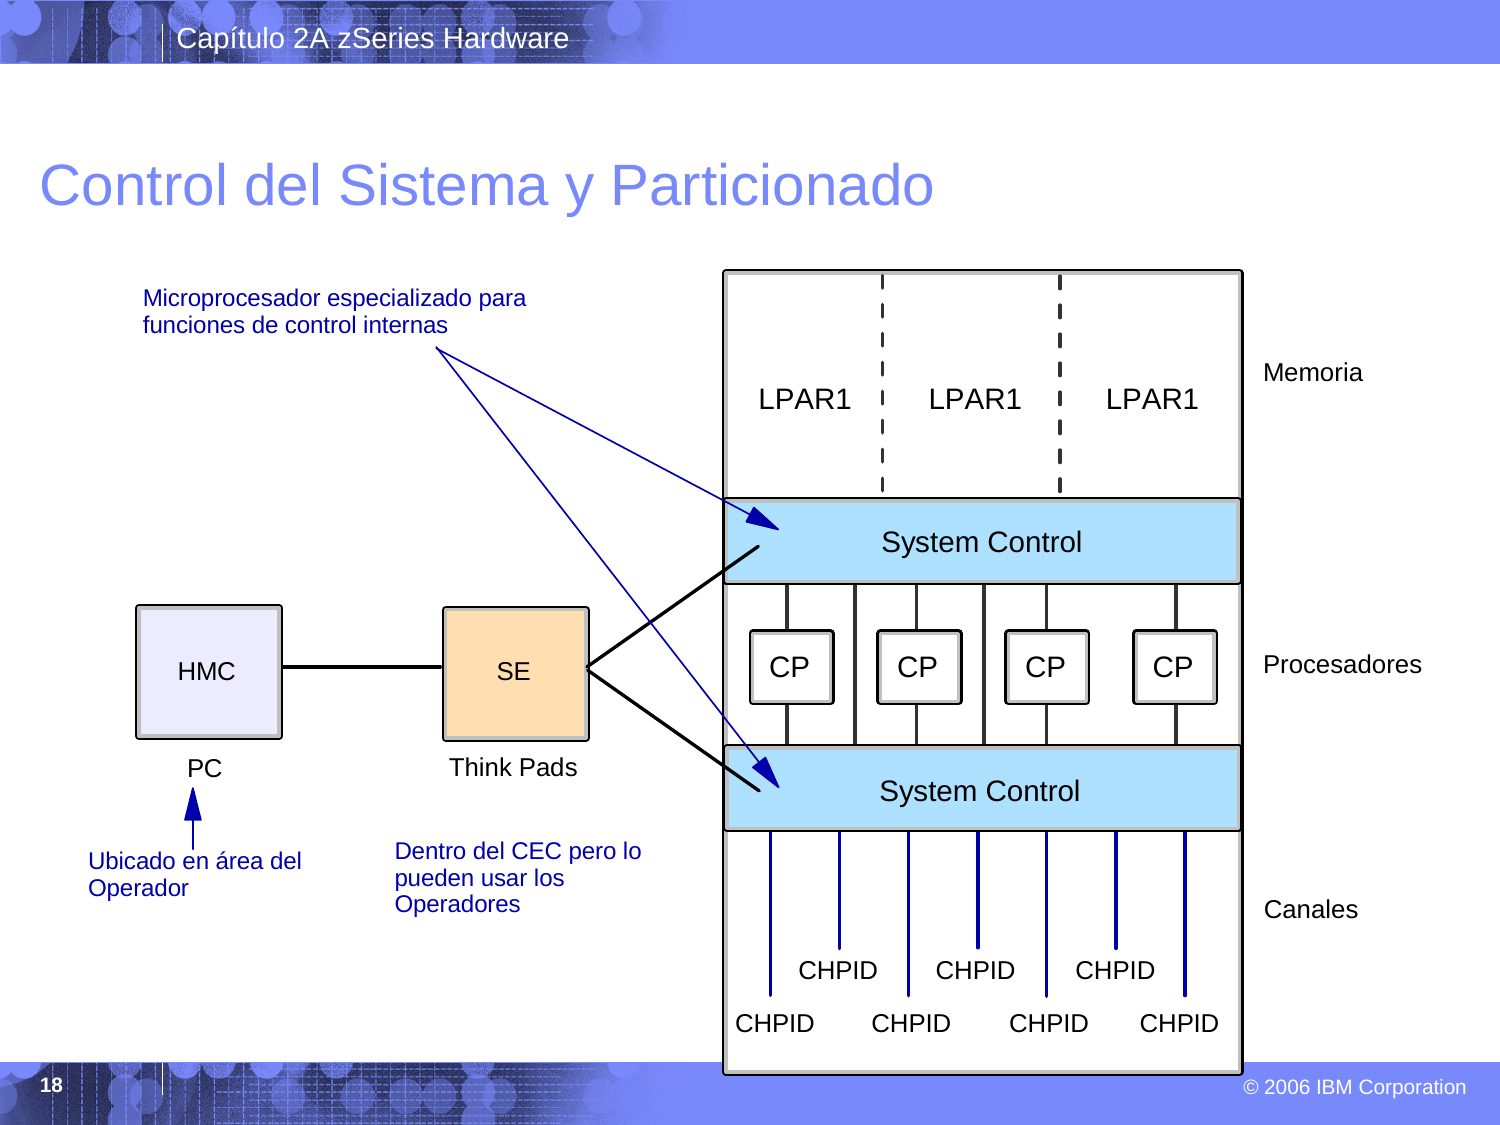

# Control del Sistema y Particionado
18